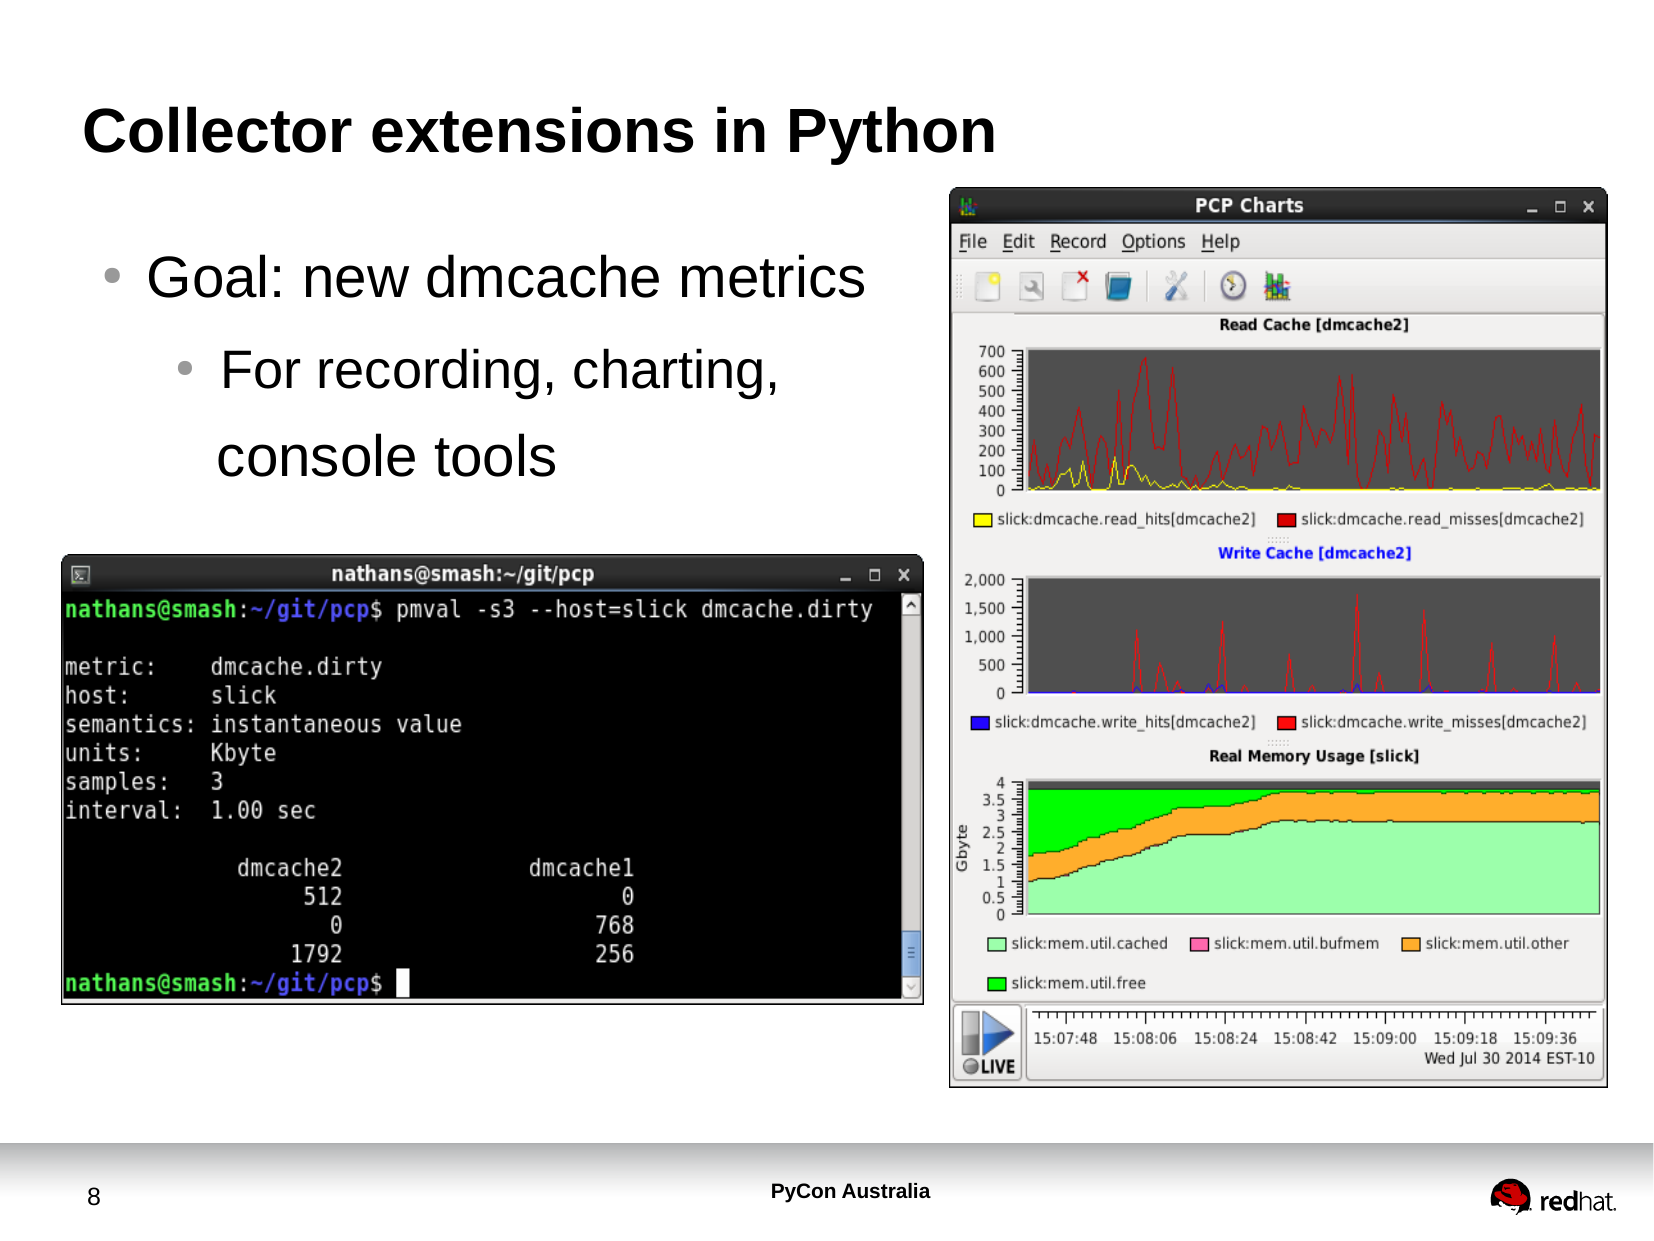

# Collector extensions in Python
Goal: new dmcache metrics
For recording, charting,
 console tools